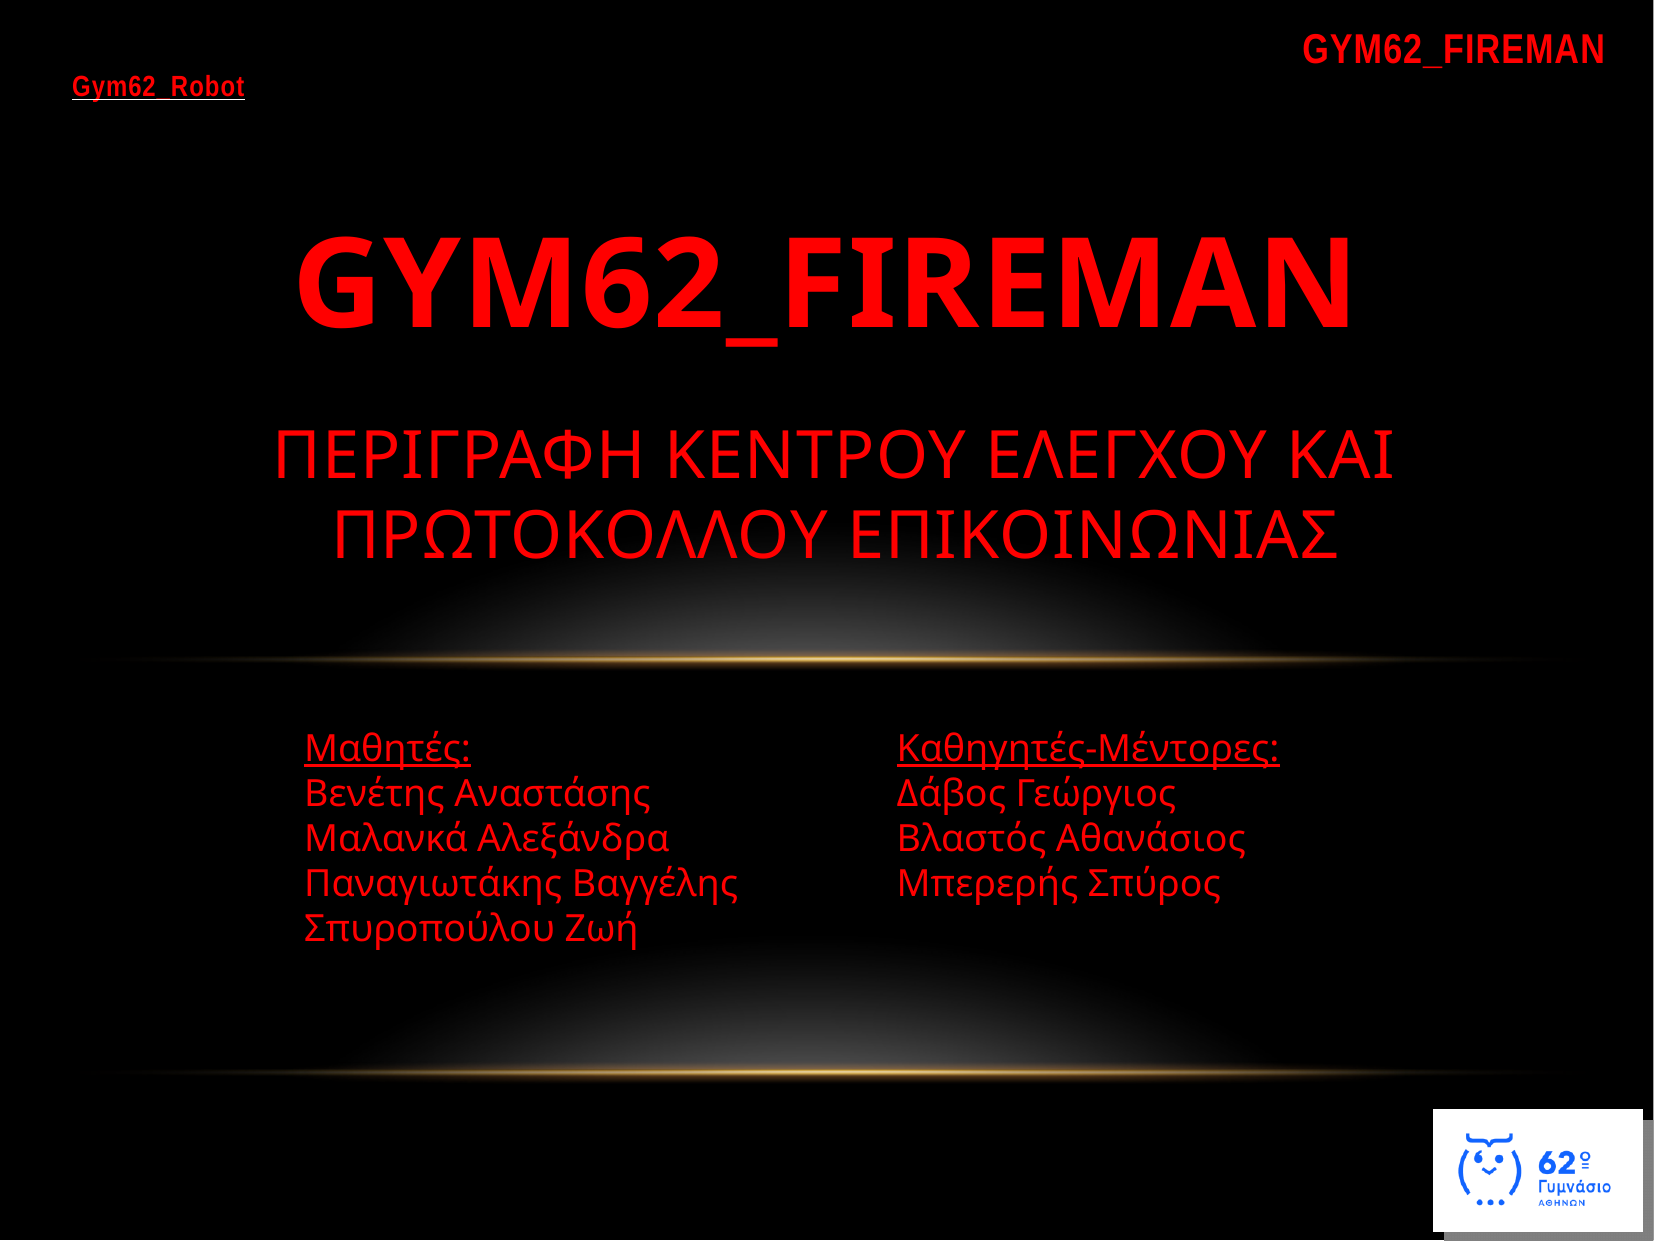

Gym62_FireMan
Gym62_Robot
Gym62_FireMan
ΠΕΡΙΓΡΑΦΗ κεντρου ελεγχου και πρωτοκολλου επικοινωνιασ
Μαθητές:
Βενέτης Αναστάσης
Μαλανκά Αλεξάνδρα
Παναγιωτάκης Βαγγέλης
Σπυροπούλου Ζωή
Καθηγητές-Μέντορες:
Δάβος Γεώργιος
Βλαστός Αθανάσιος
Μπερερής Σπύρος